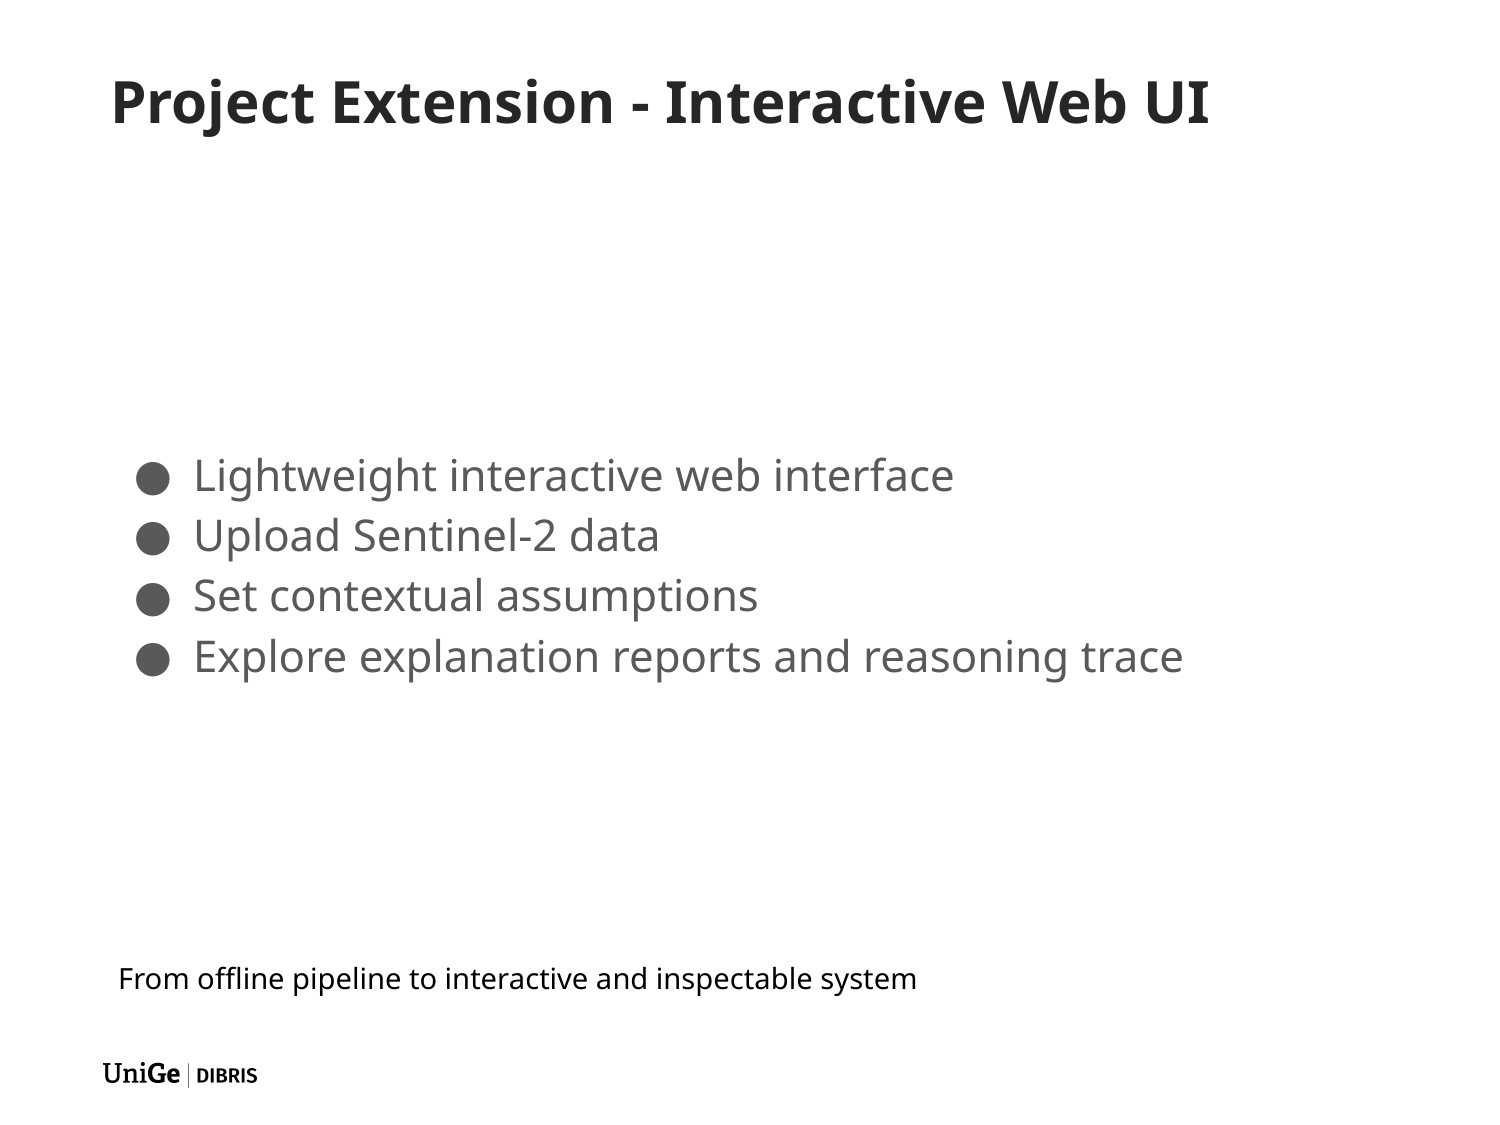

Project Extension - Interactive Web UI
Lightweight interactive web interface
Upload Sentinel-2 data
Set contextual assumptions
Explore explanation reports and reasoning trace
From offline pipeline to interactive and inspectable system